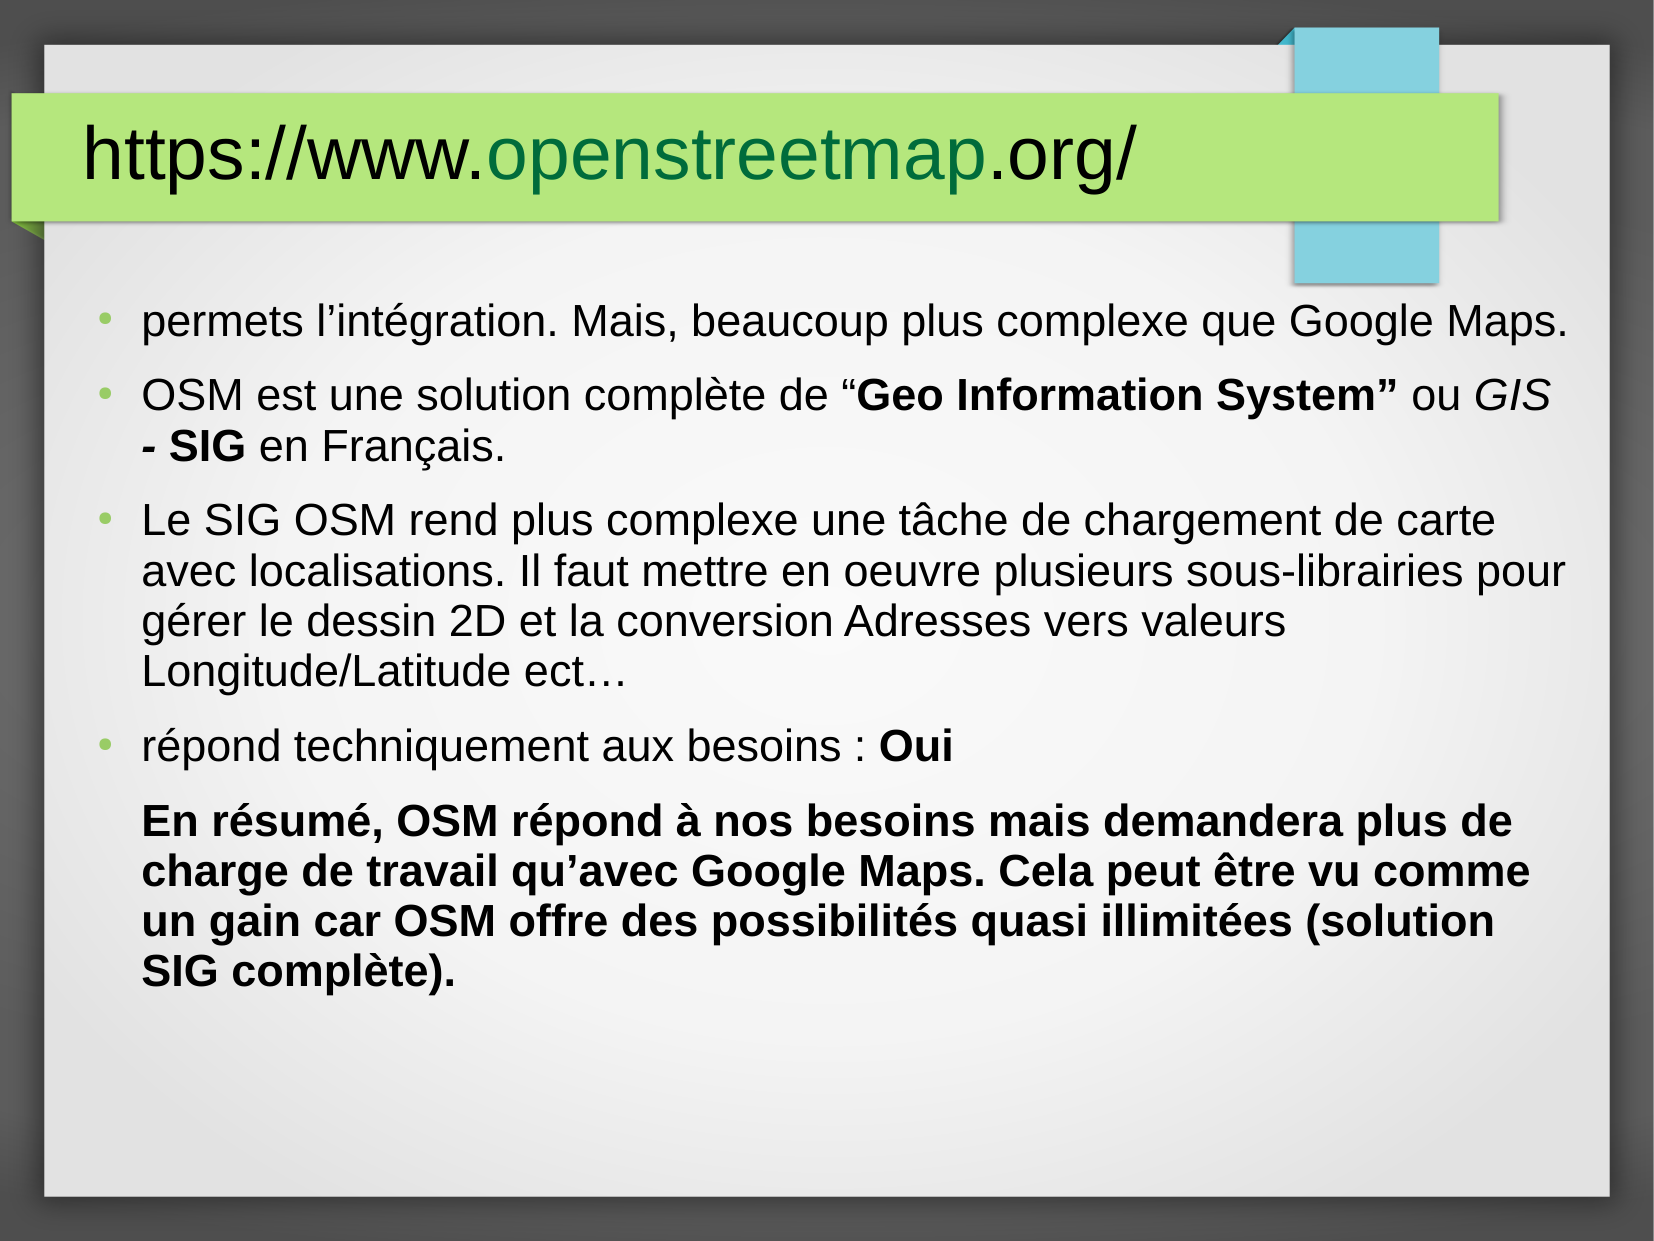

# https://www.openstreetmap.org/
permets l’intégration. Mais, beaucoup plus complexe que Google Maps.
OSM est une solution complète de “Geo Information System” ou GIS - SIG en Français.
Le SIG OSM rend plus complexe une tâche de chargement de carte avec localisations. Il faut mettre en oeuvre plusieurs sous-librairies pour gérer le dessin 2D et la conversion Adresses vers valeurs Longitude/Latitude ect…
répond techniquement aux besoins : Oui
En résumé, OSM répond à nos besoins mais demandera plus de charge de travail qu’avec Google Maps. Cela peut être vu comme un gain car OSM offre des possibilités quasi illimitées (solution SIG complète).